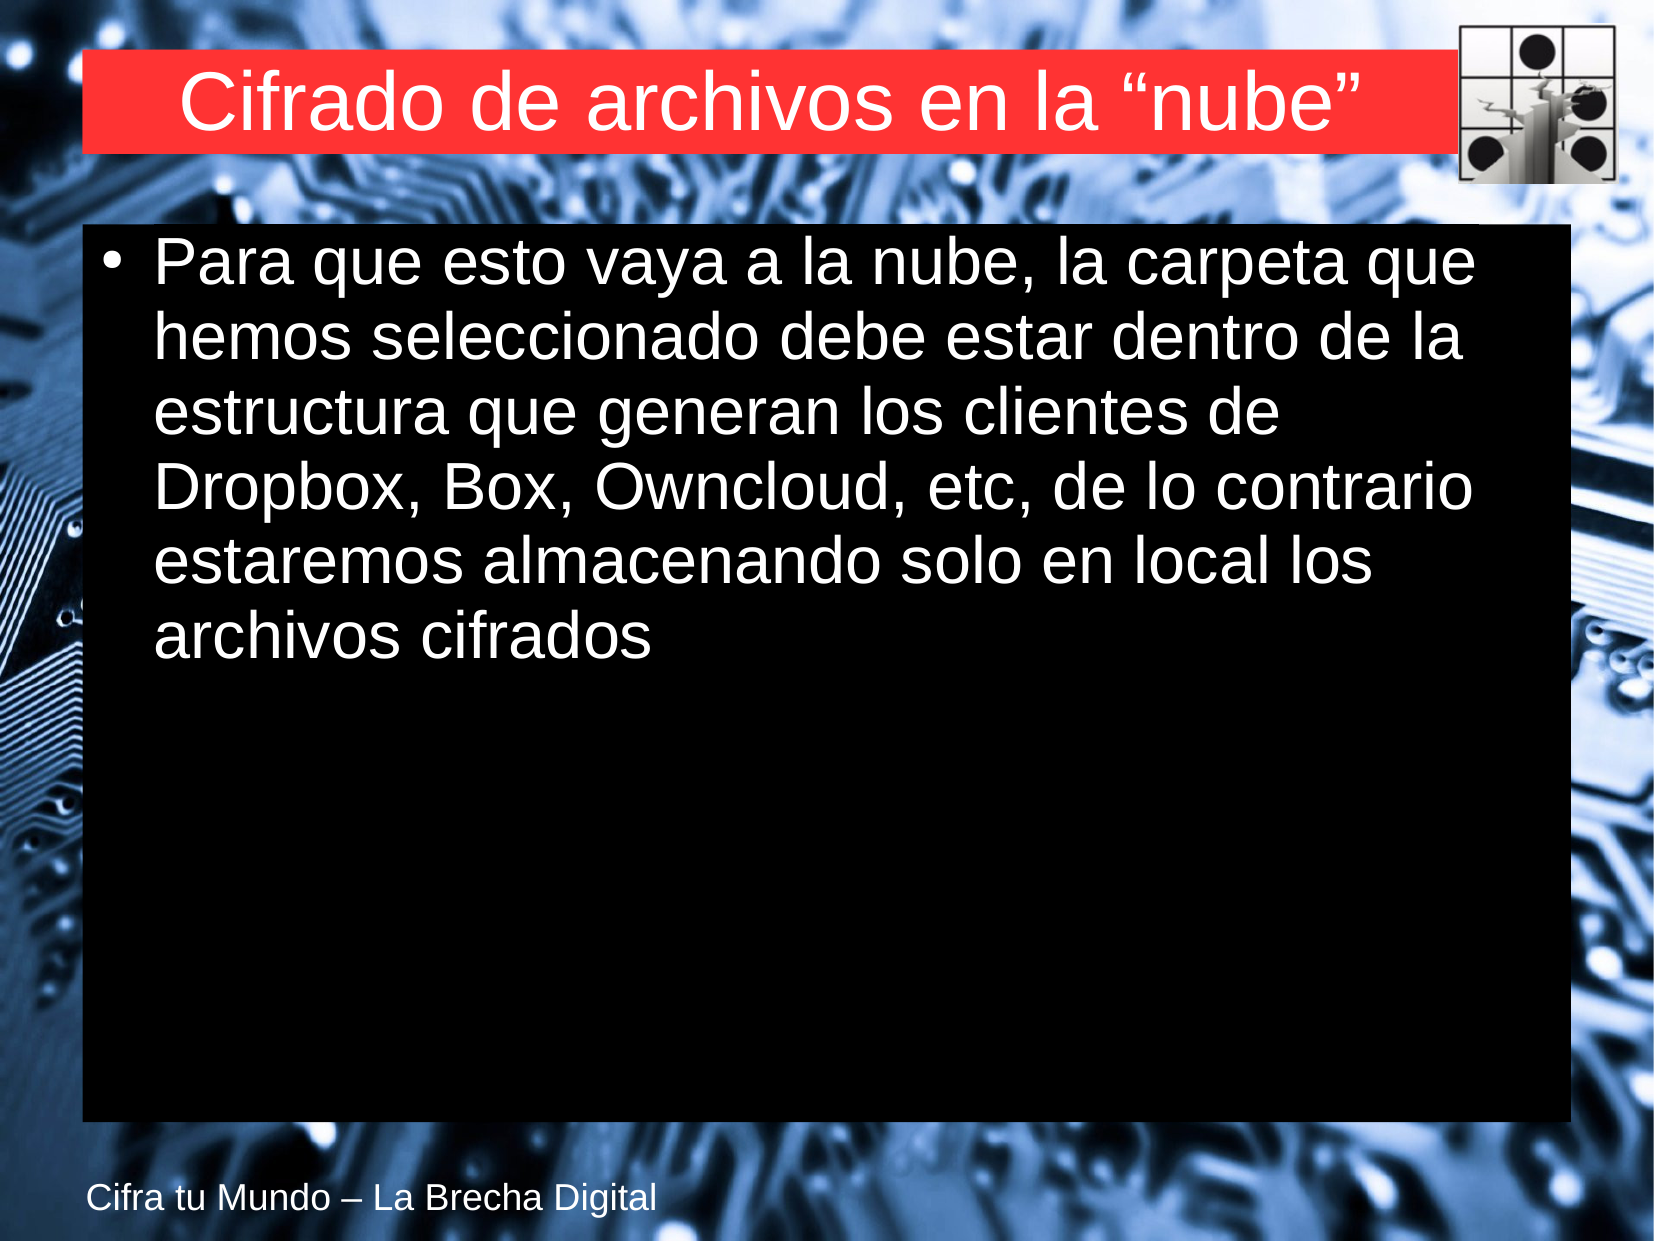

Tráfico de datos seguro con Tor y/o VPN
Cifrado de archivos en la “nube”
# Para que esto vaya a la nube, la carpeta que hemos seleccionado debe estar dentro de la estructura que generan los clientes de Dropbox, Box, Owncloud, etc, de lo contrario estaremos almacenando solo en local los archivos cifrados
Cifra tu Mundo – La Brecha Digital